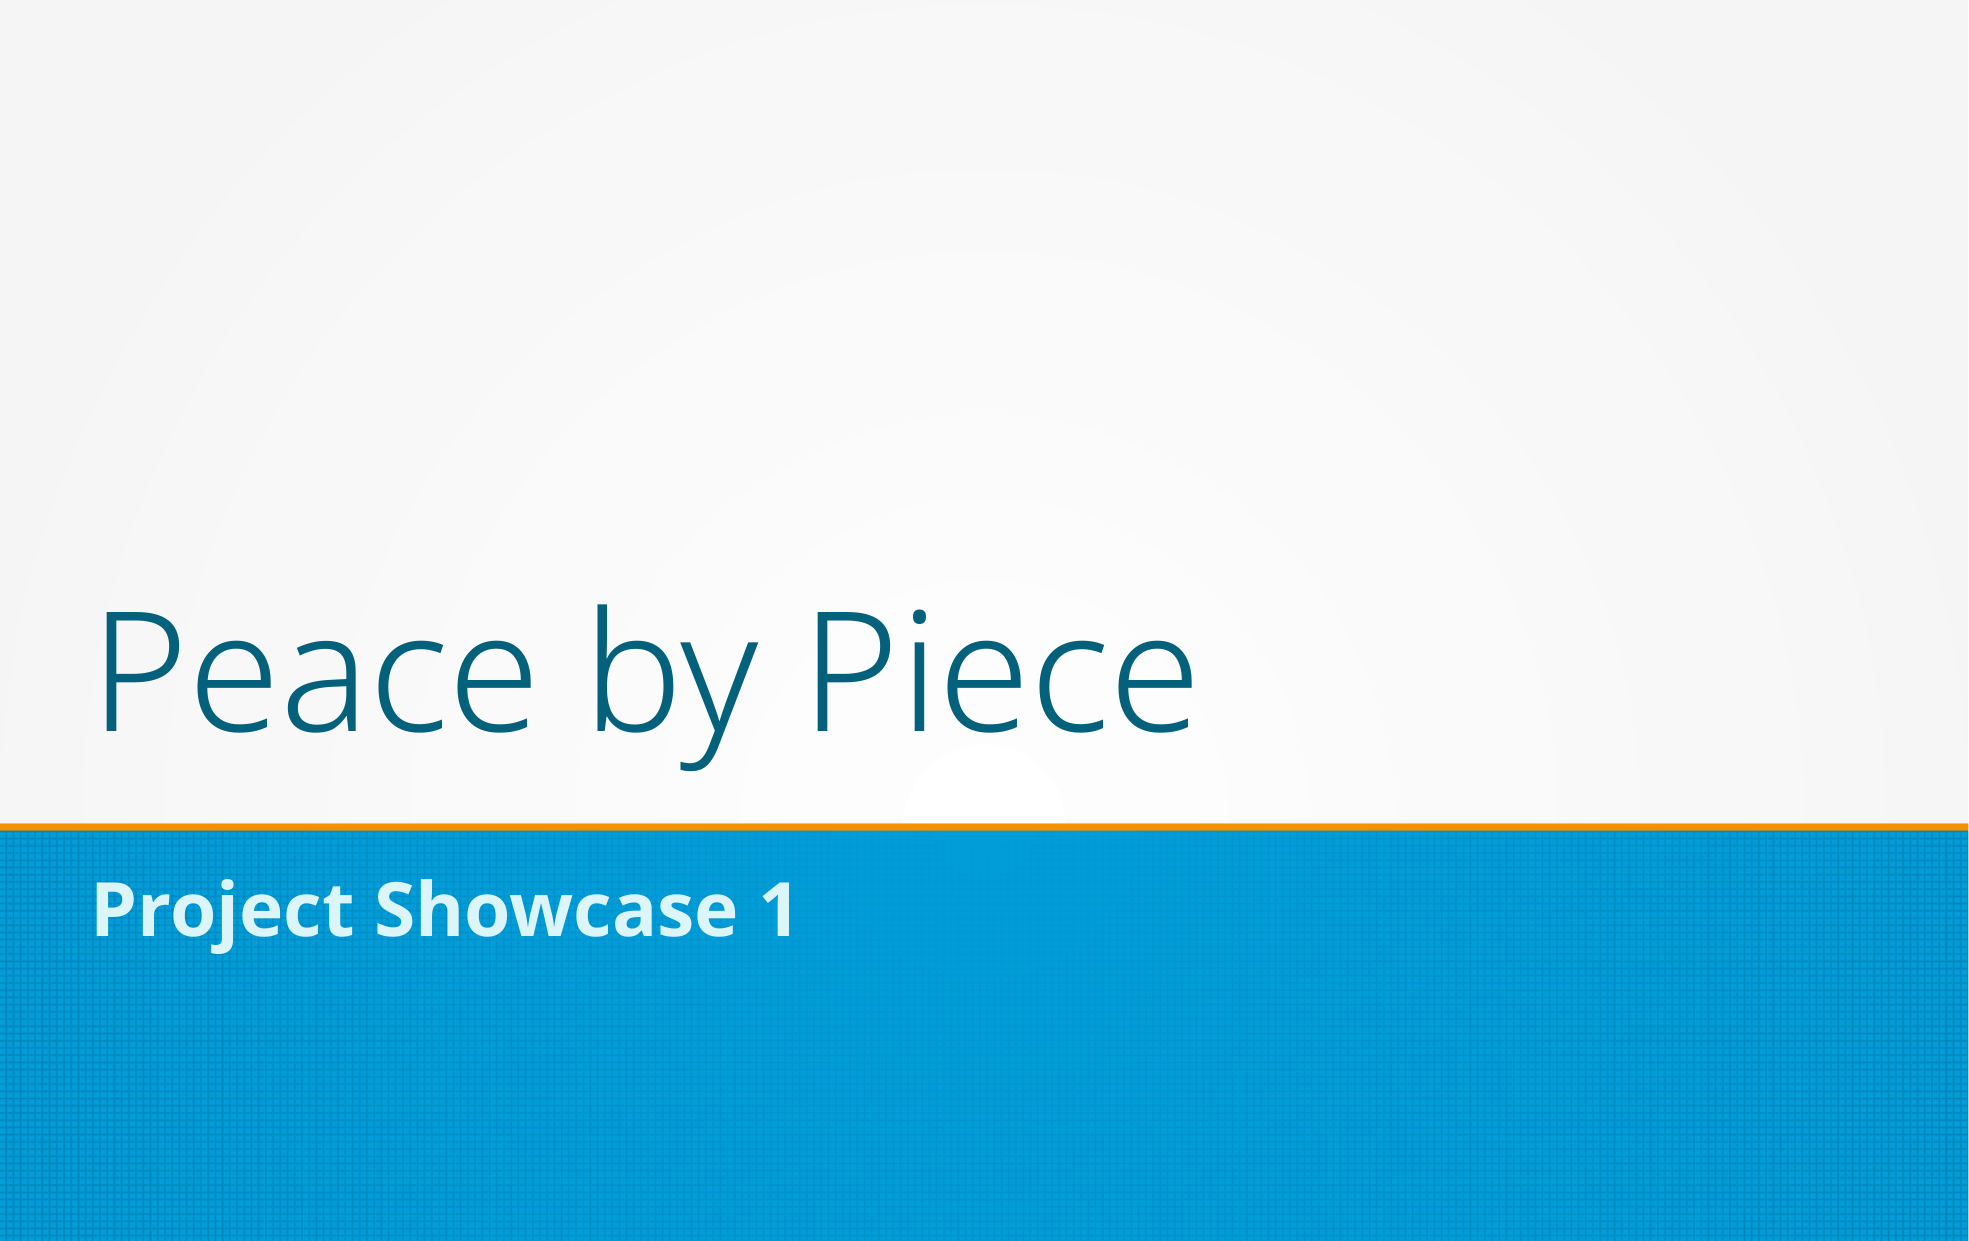

# Peace by Piece
Project Showcase 1